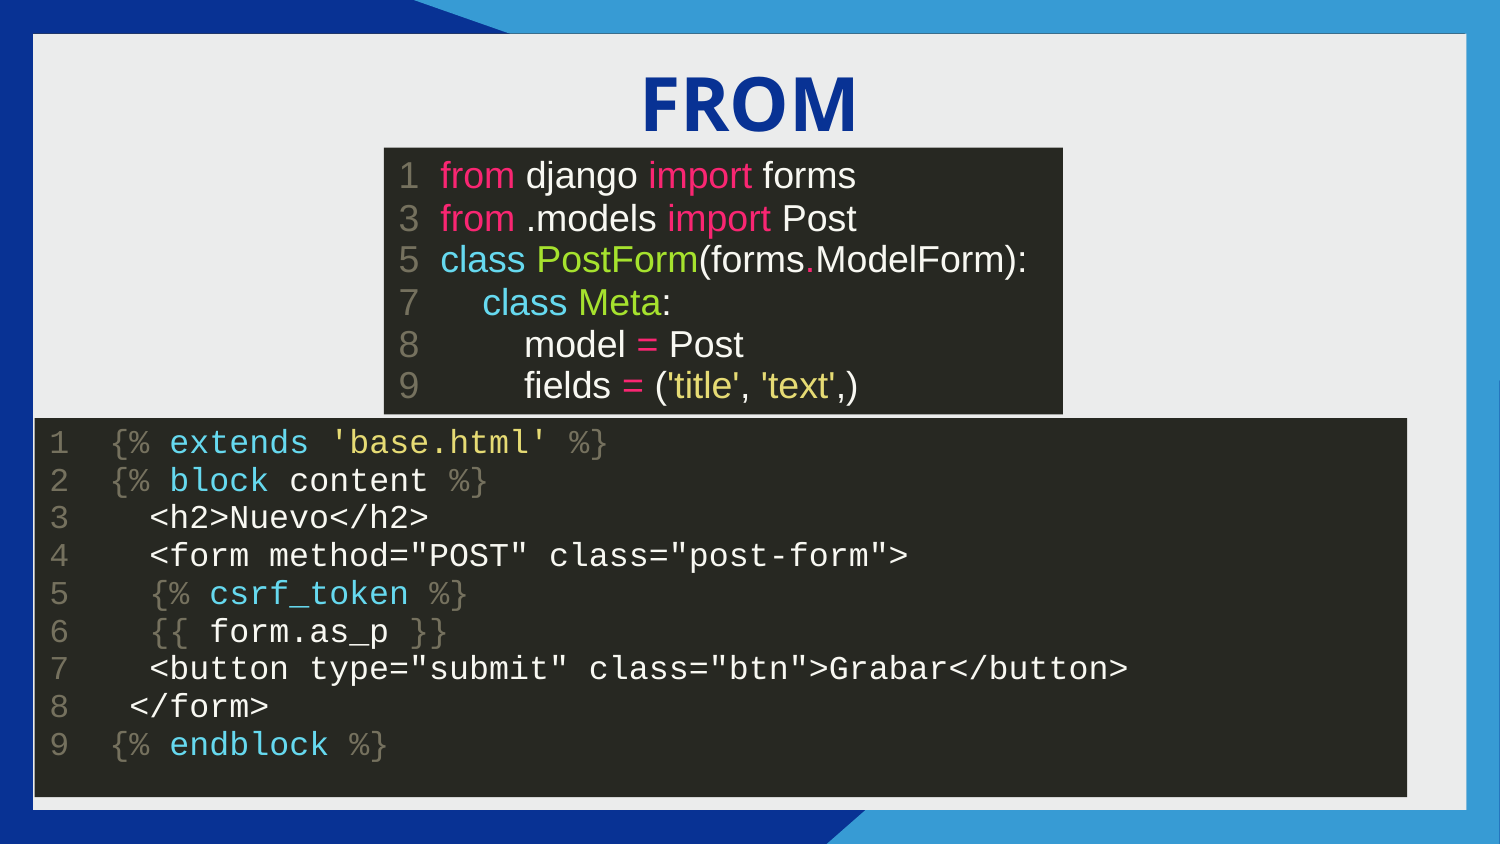

# FROM
1 from django import forms
3 from .models import Post
5 class PostForm(forms.ModelForm):
7 class Meta:
8 model = Post
9 fields = ('title', 'text',)
1 {% extends 'base.html' %}
2 {% block content %}
3 <h2>Nuevo</h2>
4 <form method="POST" class="post-form">
5 {% csrf_token %}
6 {{ form.as_p }}
7 <button type="submit" class="btn">Grabar</button>
8 </form>
9 {% endblock %}